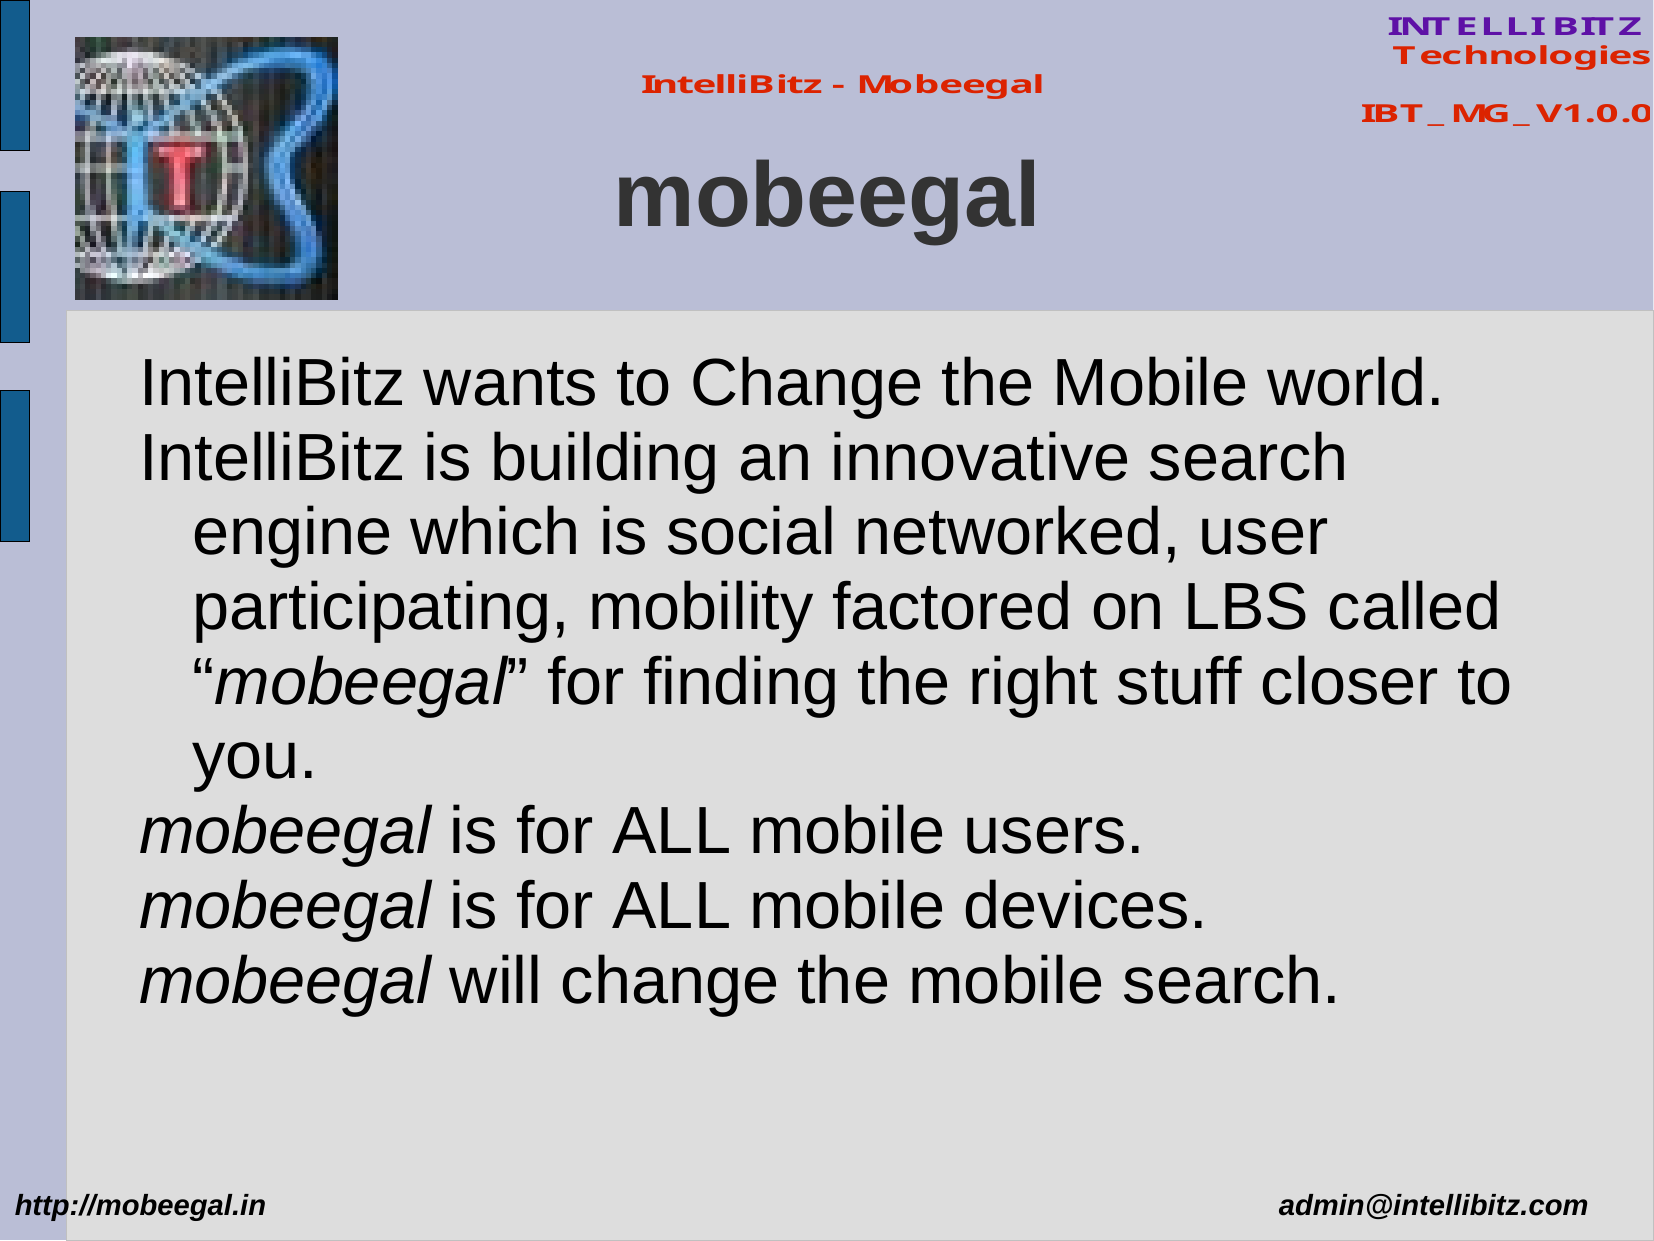

# mobeegal
IntelliBitz wants to Change the Mobile world.
IntelliBitz is building an innovative search engine which is social networked, user participating, mobility factored on LBS called “mobeegal” for finding the right stuff closer to you.
mobeegal is for ALL mobile users.
mobeegal is for ALL mobile devices.
mobeegal will change the mobile search.
http://mobeegal.in admin@intellibitz.com